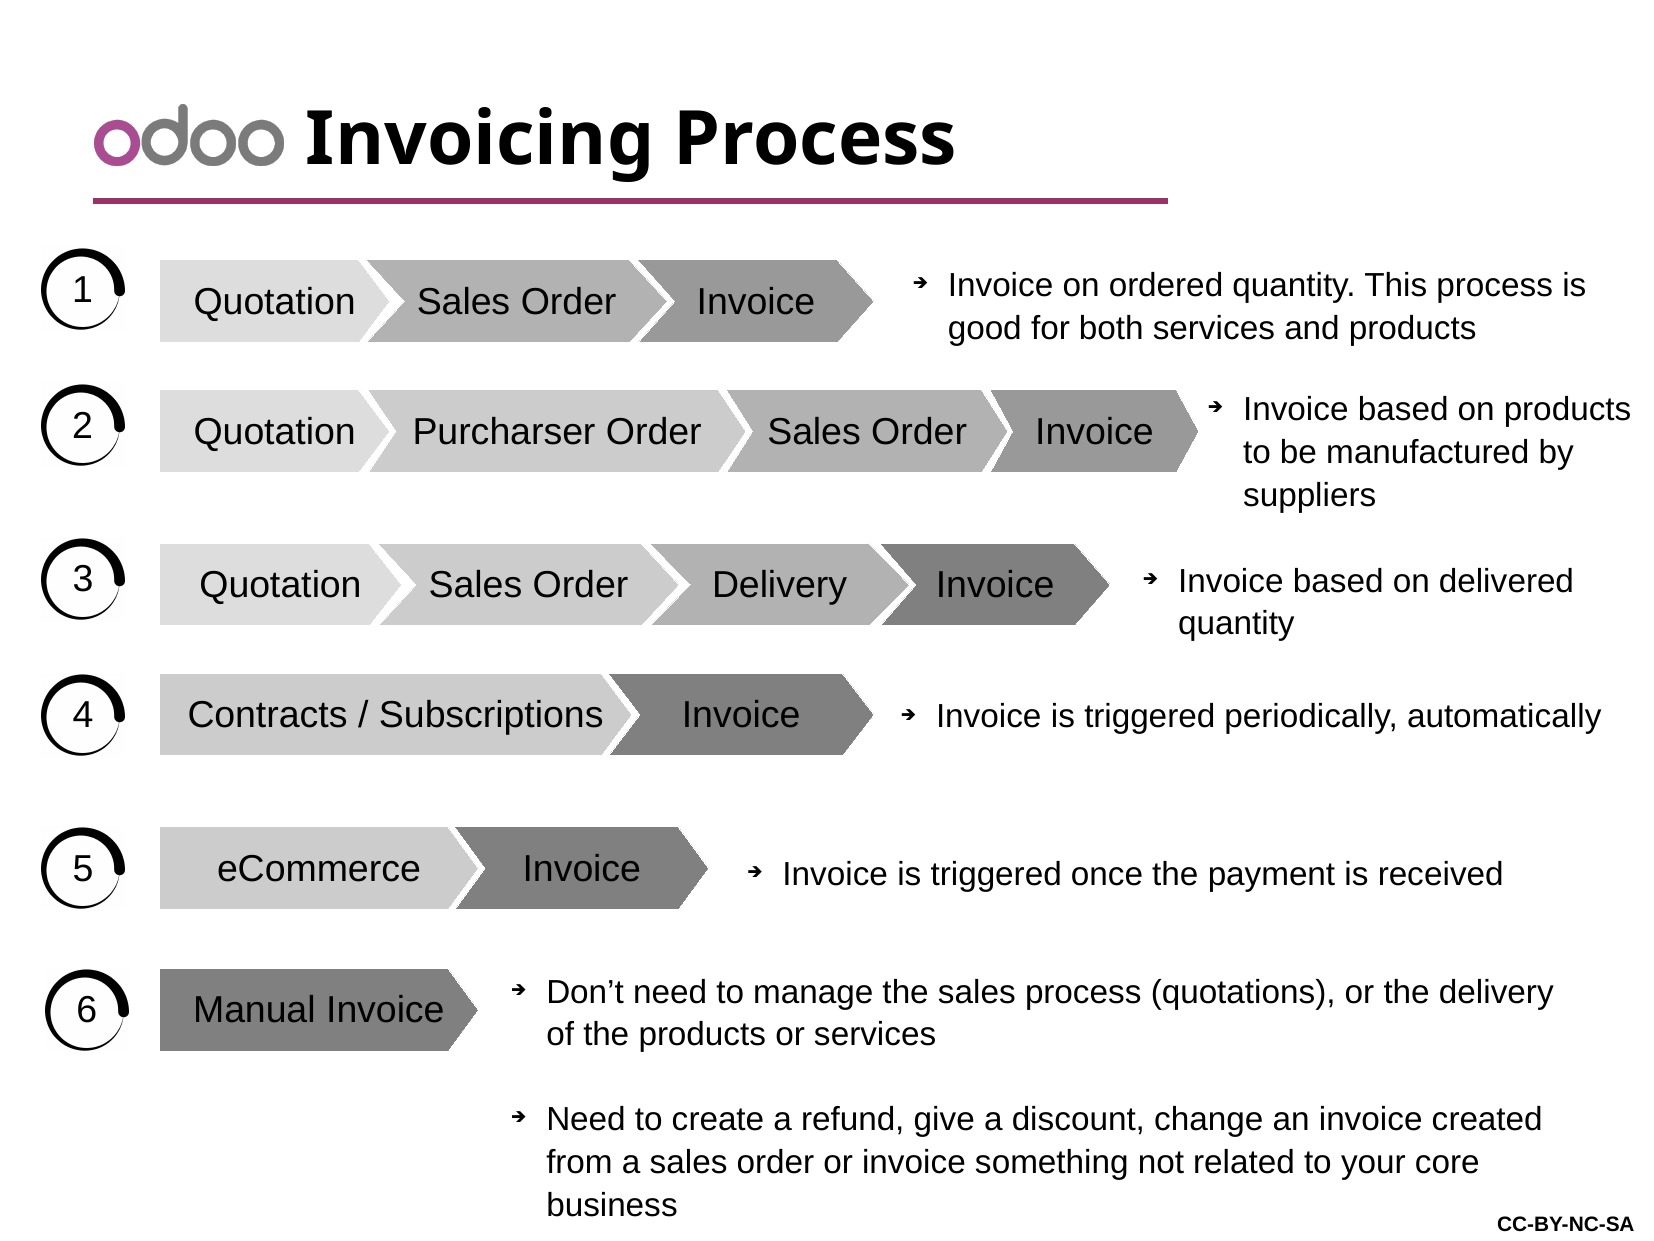

# Invoicing Process
1
Invoice on ordered quantity. This process is good for both services and products
Quotation
Sales Order
Invoice
Invoice based on products to be manufactured by suppliers
2
Sales Order
Invoice
Quotation
Purcharser Order
3
Quotation
Sales Order
Delivery
Invoice
Invoice based on delivered quantity
4
Contracts / Subscriptions
Invoice
Invoice is triggered periodically, automatically
5
eCommerce
Invoice
Invoice is triggered once the payment is received
Don’t need to manage the sales process (quotations), or the delivery of the products or services
Need to create a refund, give a discount, change an invoice created from a sales order or invoice something not related to your core business
6
Manual Invoice
CC-BY-NC-SA